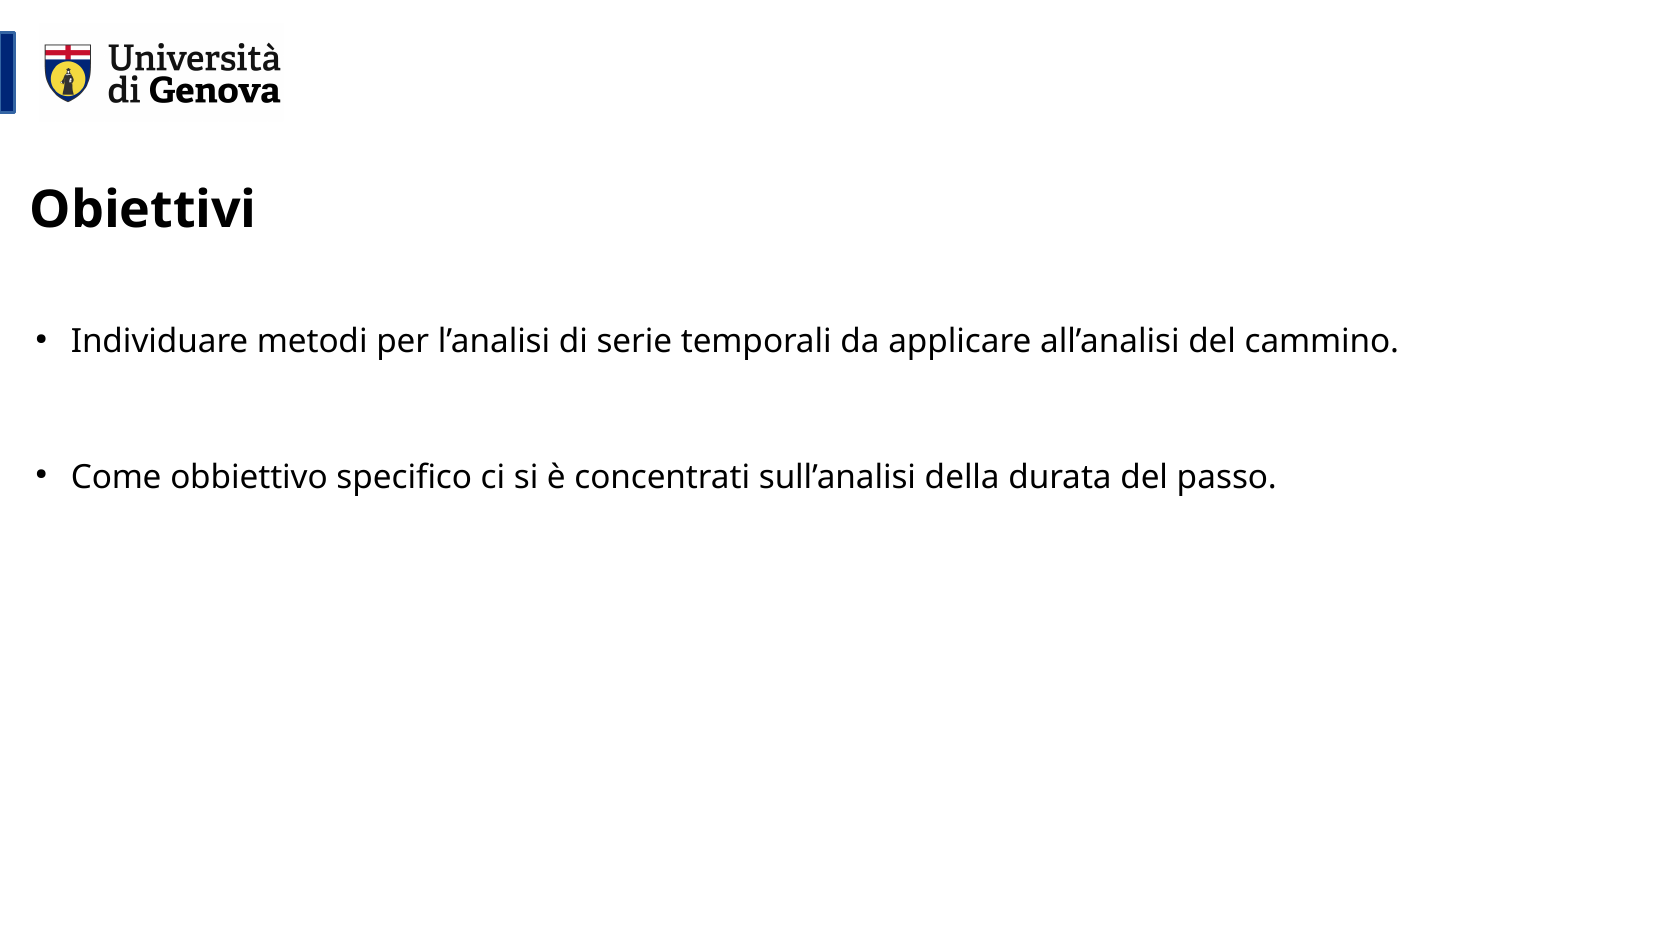

# Obiettivi
Individuare metodi per l’analisi di serie temporali da applicare all’analisi del cammino.
Come obbiettivo specifico ci si è concentrati sull’analisi della durata del passo.